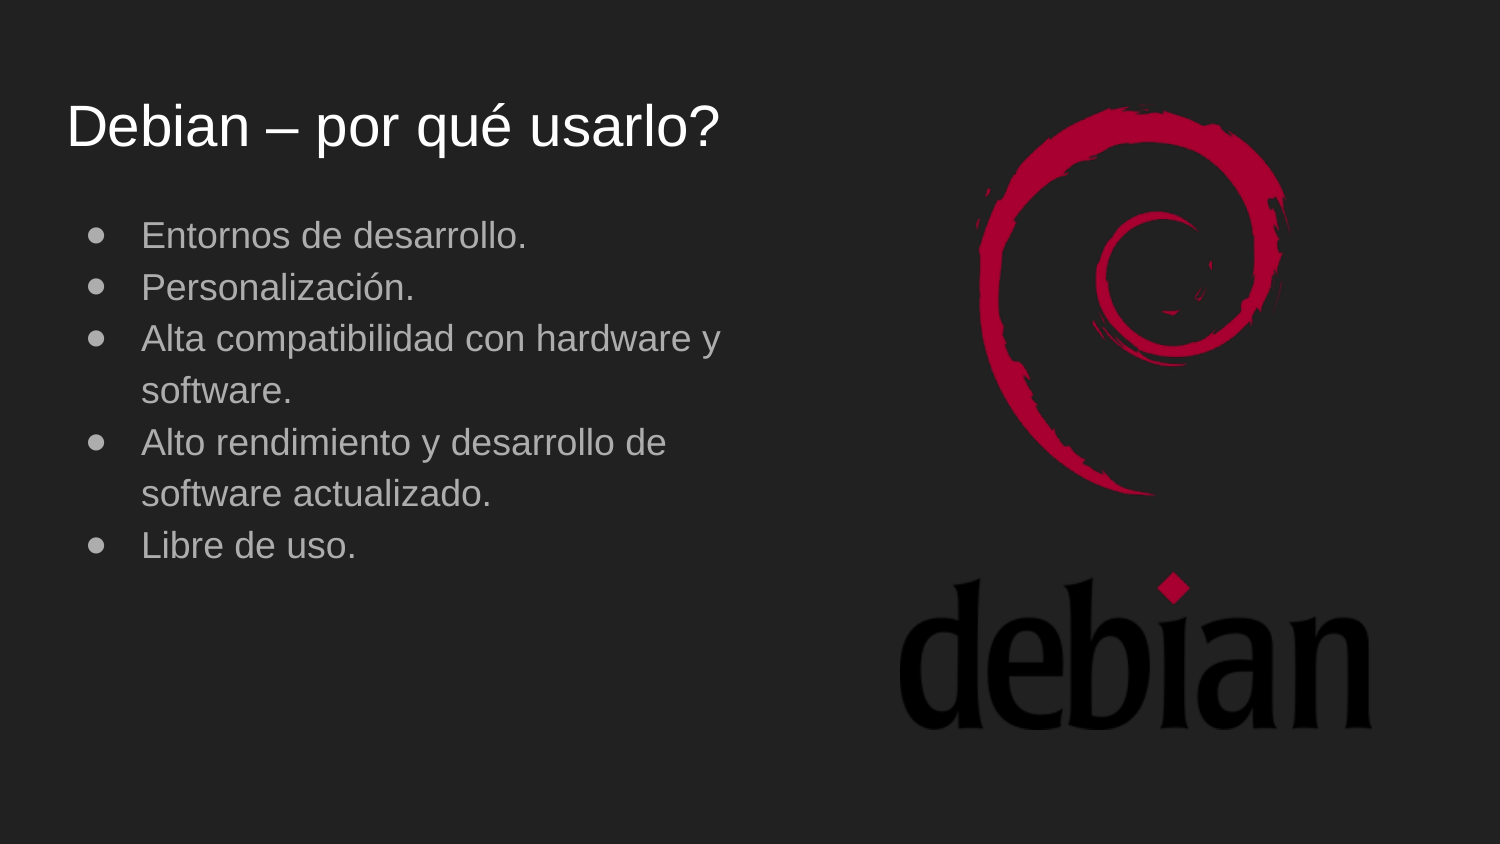

# Debian – por qué usarlo?
Entornos de desarrollo.
Personalización.
Alta compatibilidad con hardware y software.
Alto rendimiento y desarrollo de software actualizado.
Libre de uso.